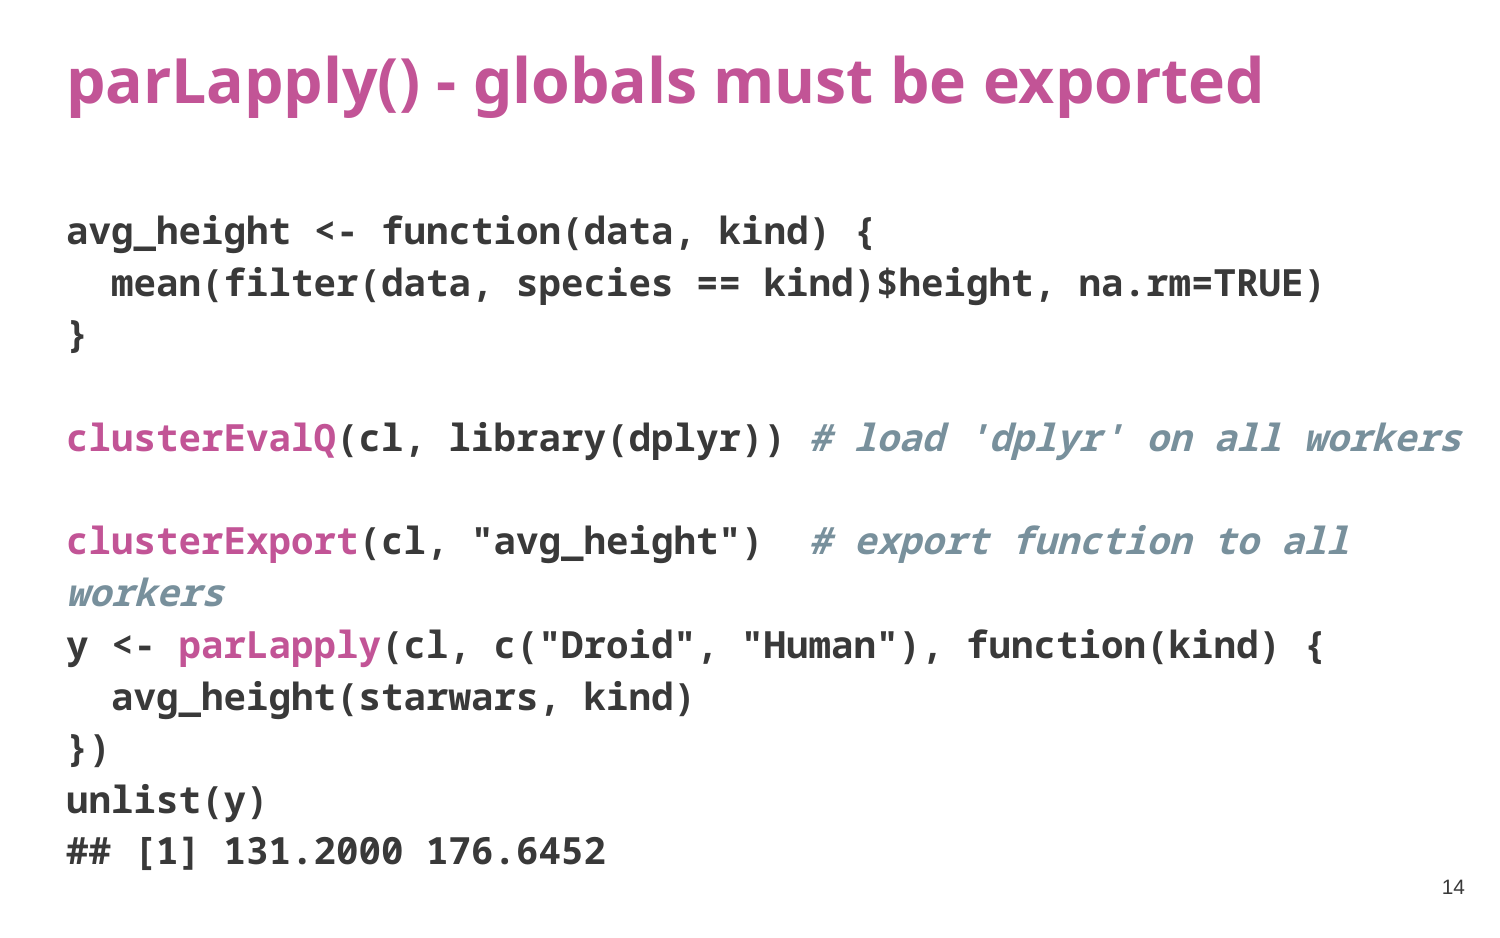

# parLapply() - globals must be exported
avg_height <- function(data, kind) {
 mean(filter(data, species == kind)$height, na.rm=TRUE)
}
clusterEvalQ(cl, library(dplyr)) # load 'dplyr' on all workers ‎
clusterExport(cl, "avg_height") # export function to all workers ‎
y <- parLapply(cl, c("Droid", "Human"), function(kind) {
 avg_height(starwars, kind)
})
unlist(y)
## [1] 131.2000 176.6452